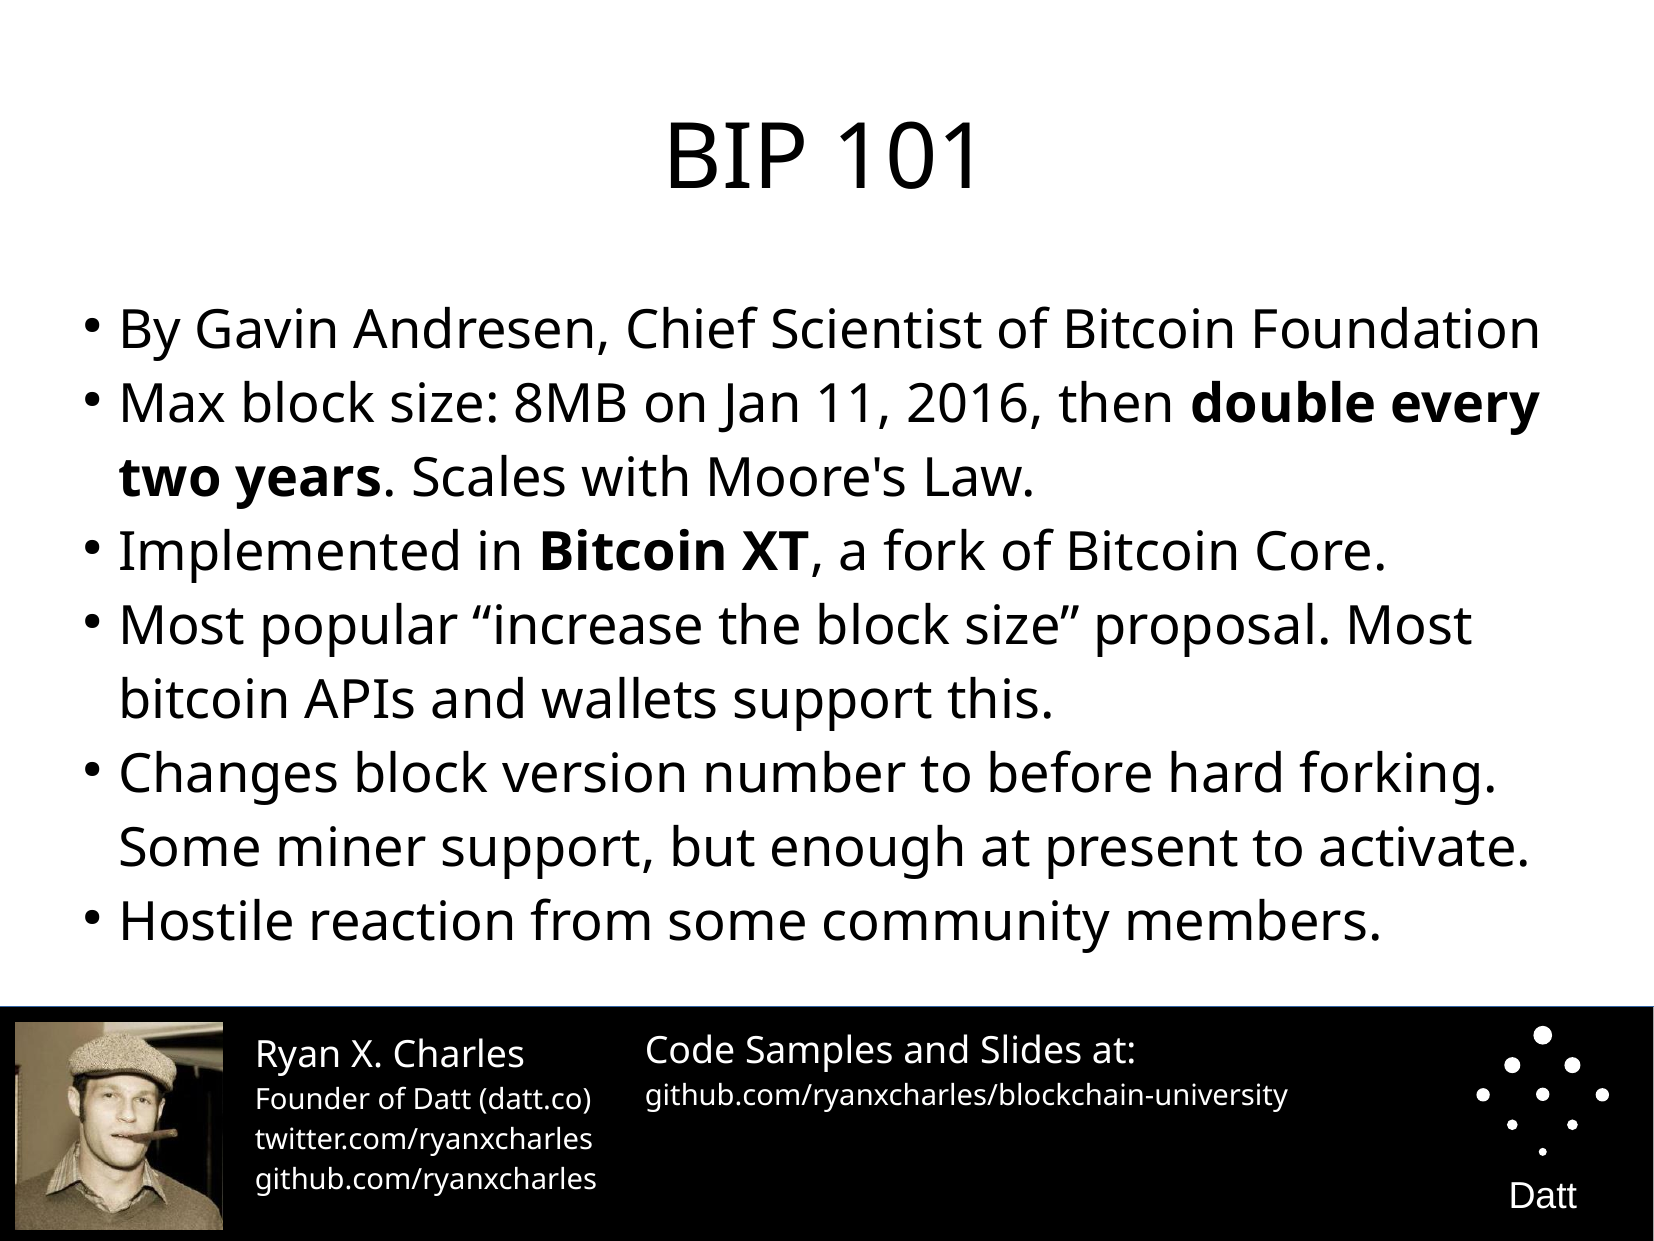

# BIP 101
By Gavin Andresen, Chief Scientist of Bitcoin Foundation
Max block size: 8MB on Jan 11, 2016, then double every two years. Scales with Moore's Law.
Implemented in Bitcoin XT, a fork of Bitcoin Core.
Most popular “increase the block size” proposal. Most bitcoin APIs and wallets support this.
Changes block version number to before hard forking. Some miner support, but enough at present to activate.
Hostile reaction from some community members.
Code Samples and Slides at:
github.com/ryanxcharles/blockchain-university
Ryan X. Charles
Founder of Datt (datt.co)
twitter.com/ryanxcharles
github.com/ryanxcharles
Datt